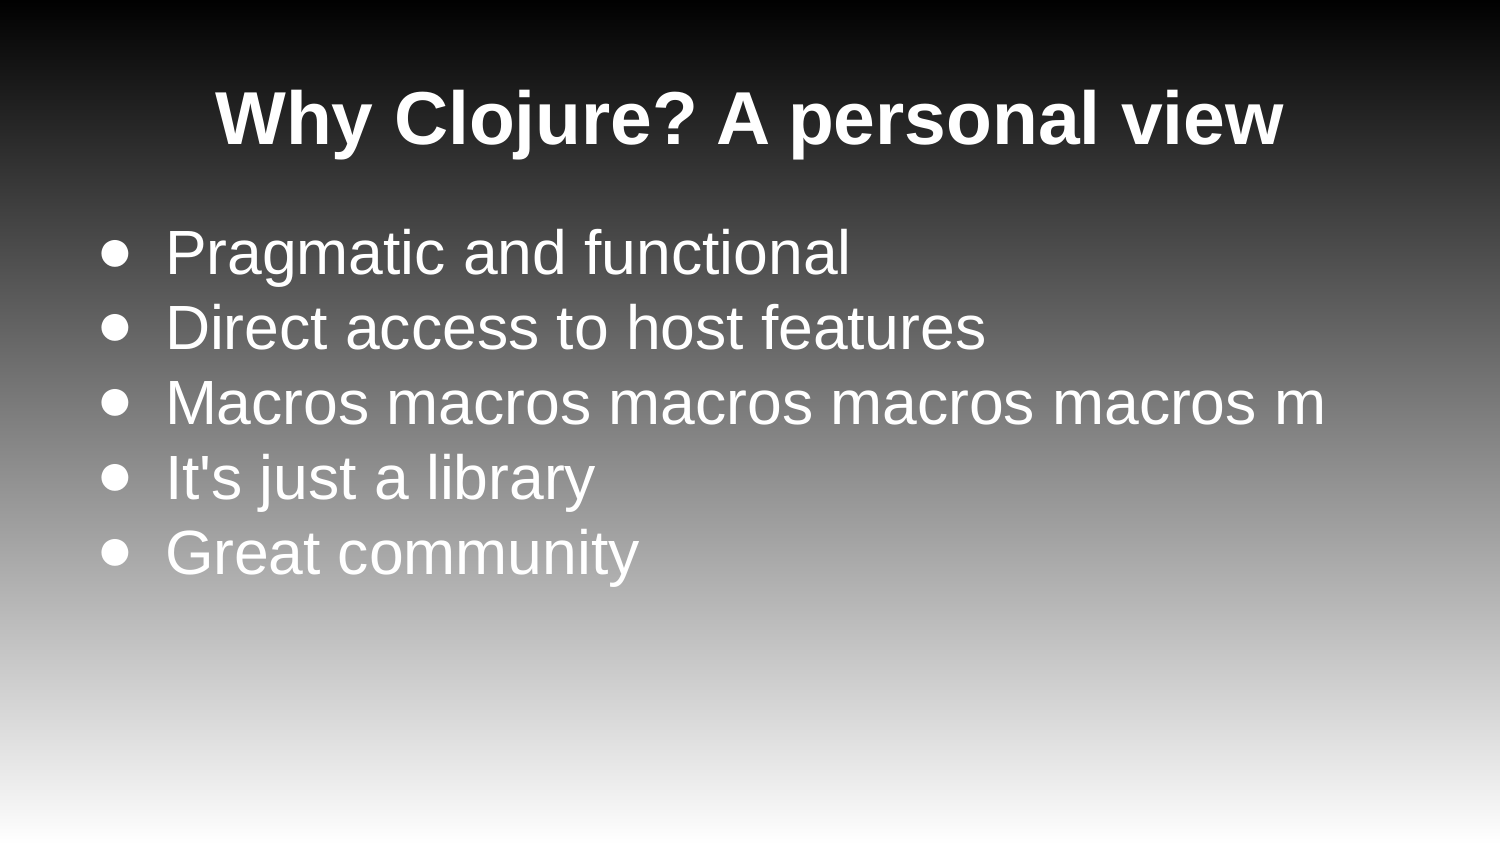

# Why Clojure? A personal view
Pragmatic and functional
Direct access to host features
Macros macros macros macros macros m
It's just a library
Great community